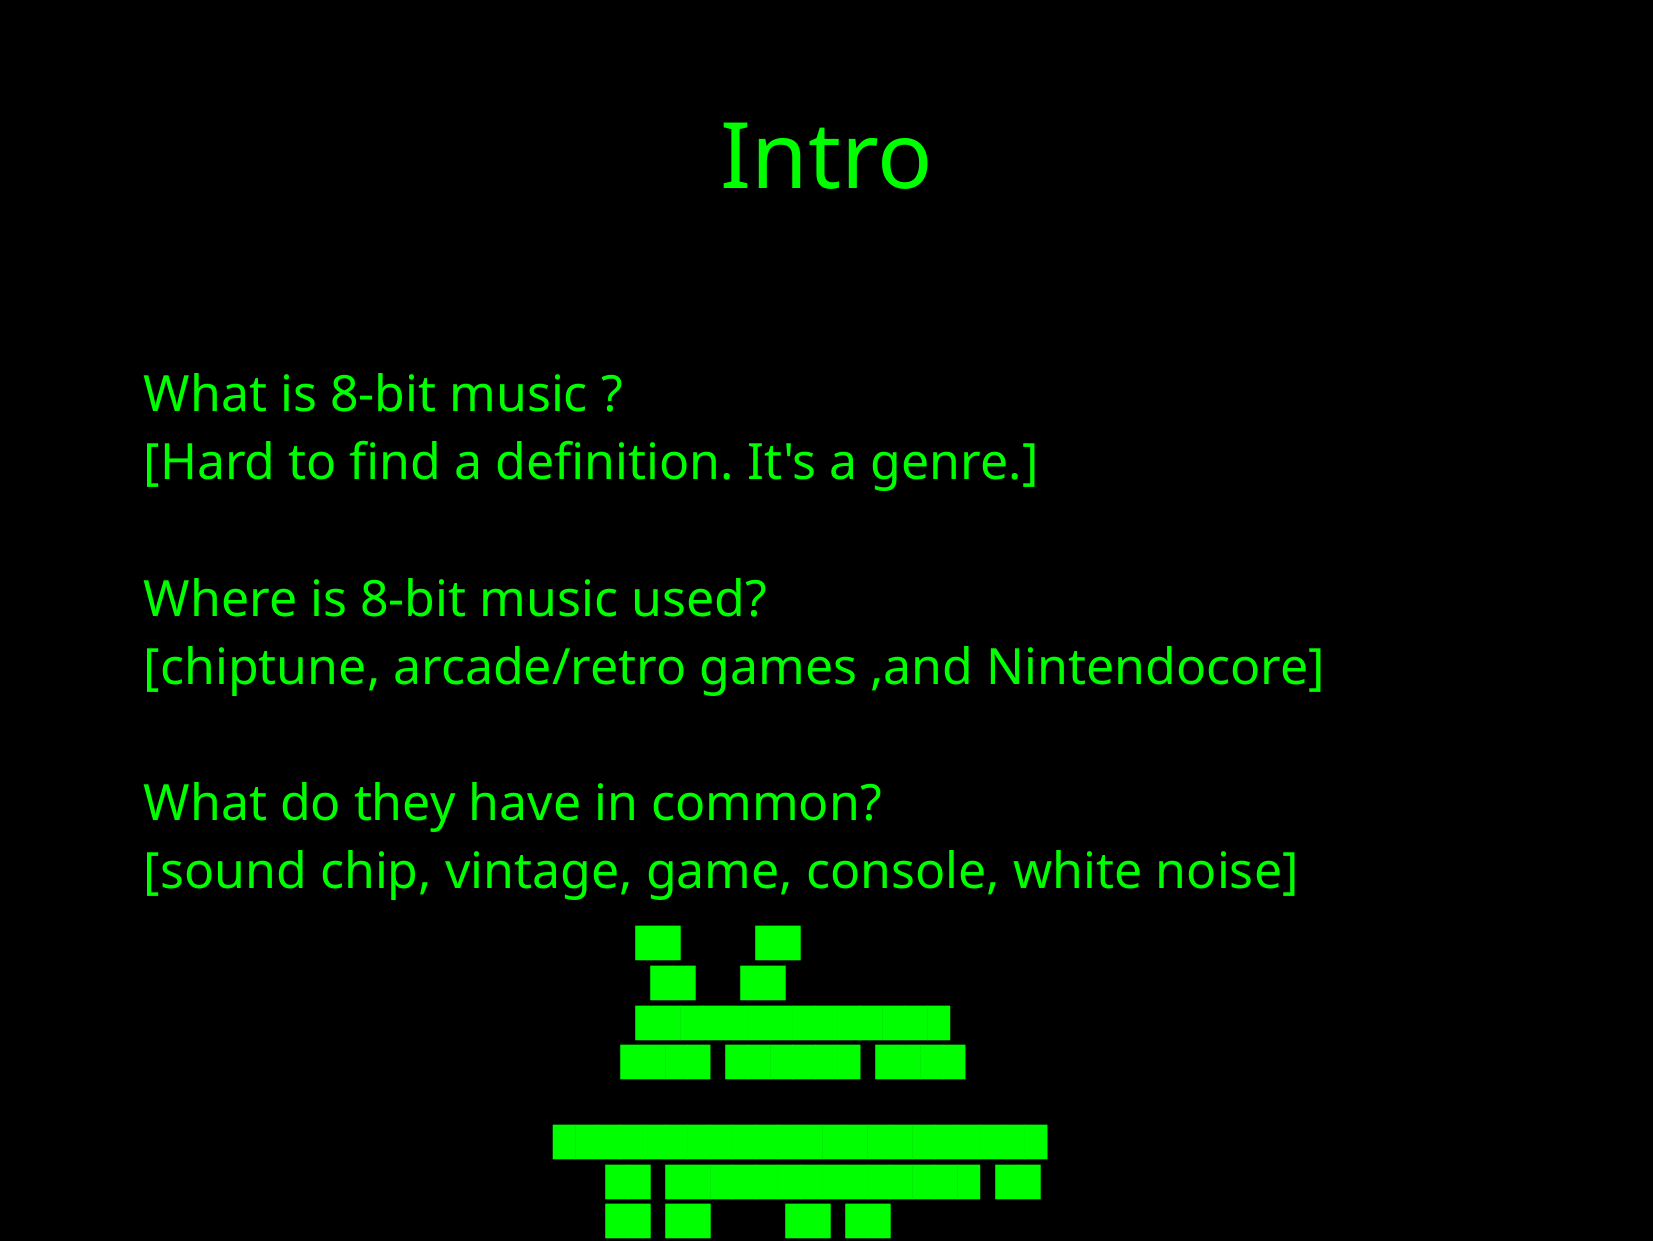

# Intro
What is 8-bit music ?
[Hard to find a definition. It's a genre.]
Where is 8-bit music used?
[chiptune, arcade/retro games ,and Nintendocore]
What do they have in common?
[sound chip, vintage, game, console, white noise]
 ██ ██
 ██ ██
 ██████████████
 ████ ██████ ████
 ██████████████████████
 ██ ██████████████ ██
 ██ ██ ██ ██
 ████ ████